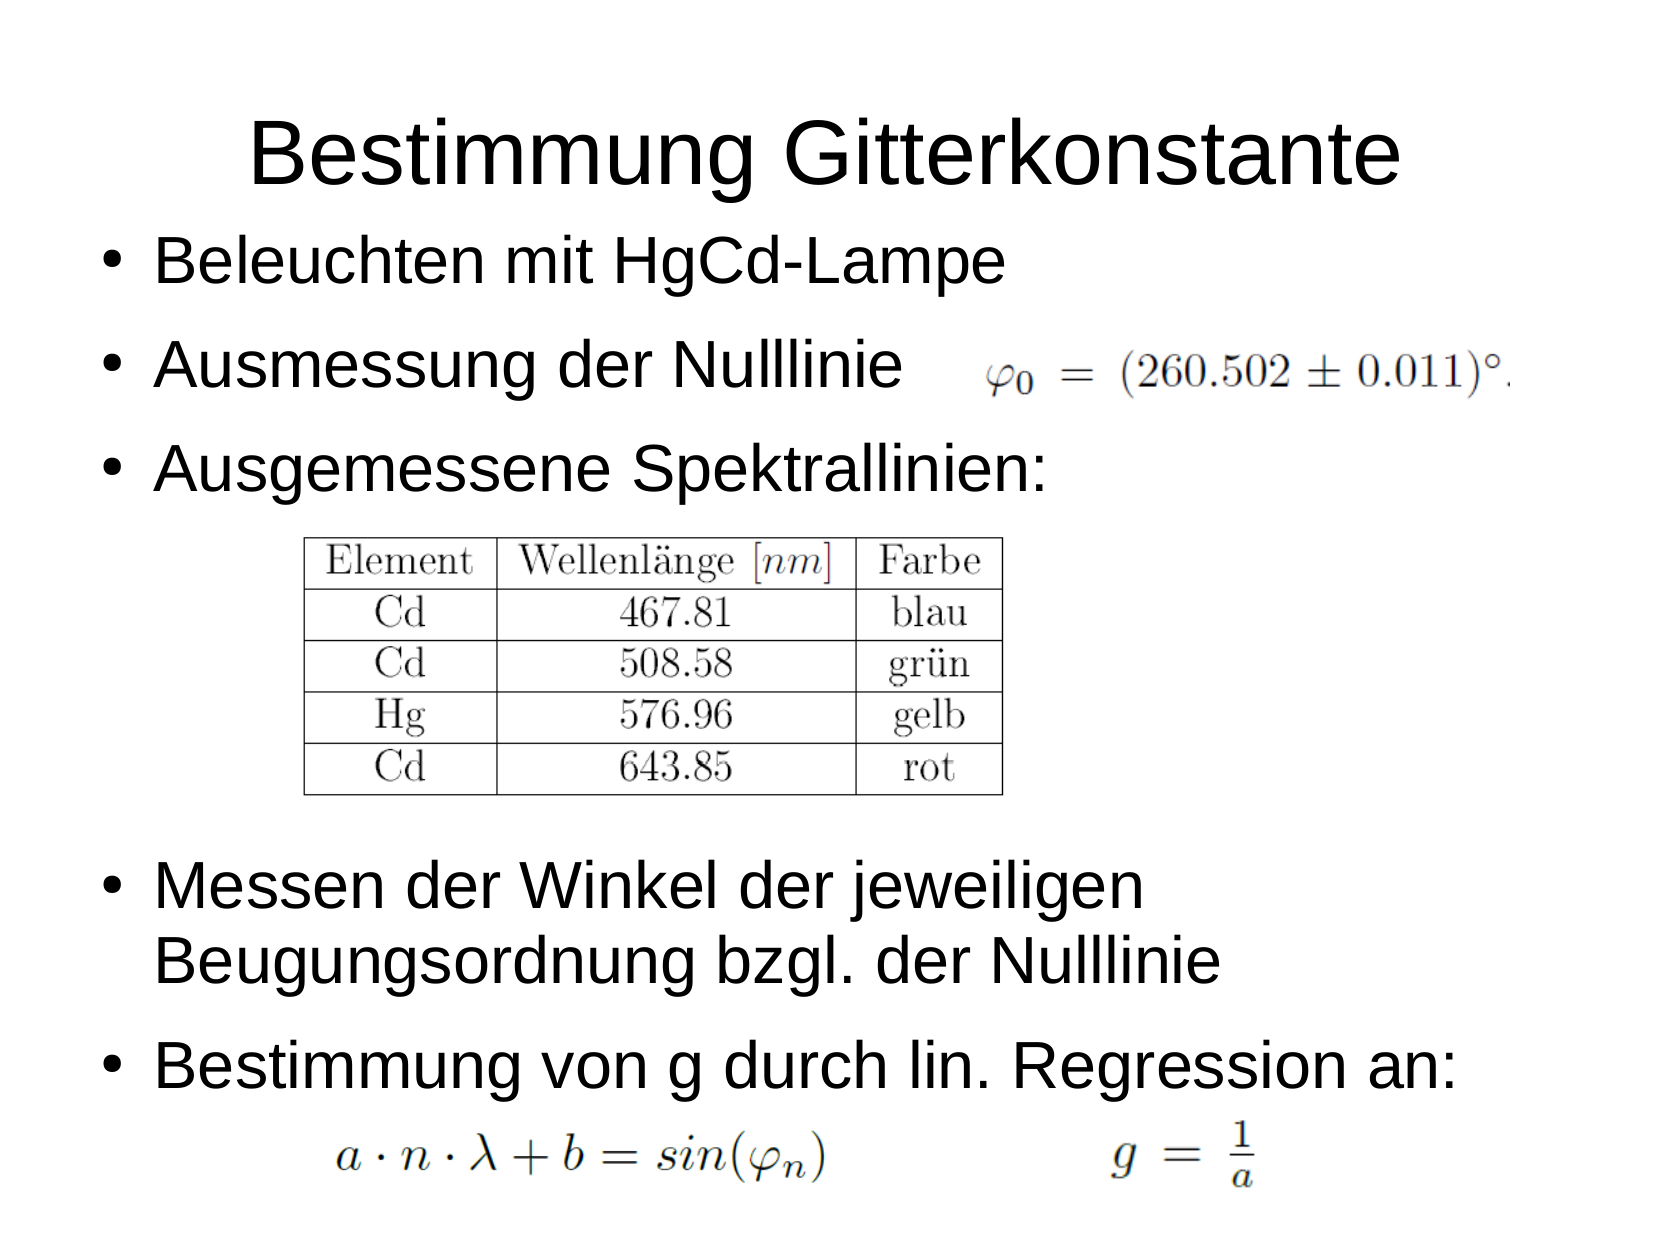

# Bestimmung Gitterkonstante
Beleuchten mit HgCd-Lampe
Ausmessung der Nulllinie
Ausgemessene Spektrallinien:
Messen der Winkel der jeweiligen Beugungsordnung bzgl. der Nulllinie
Bestimmung von g durch lin. Regression an: